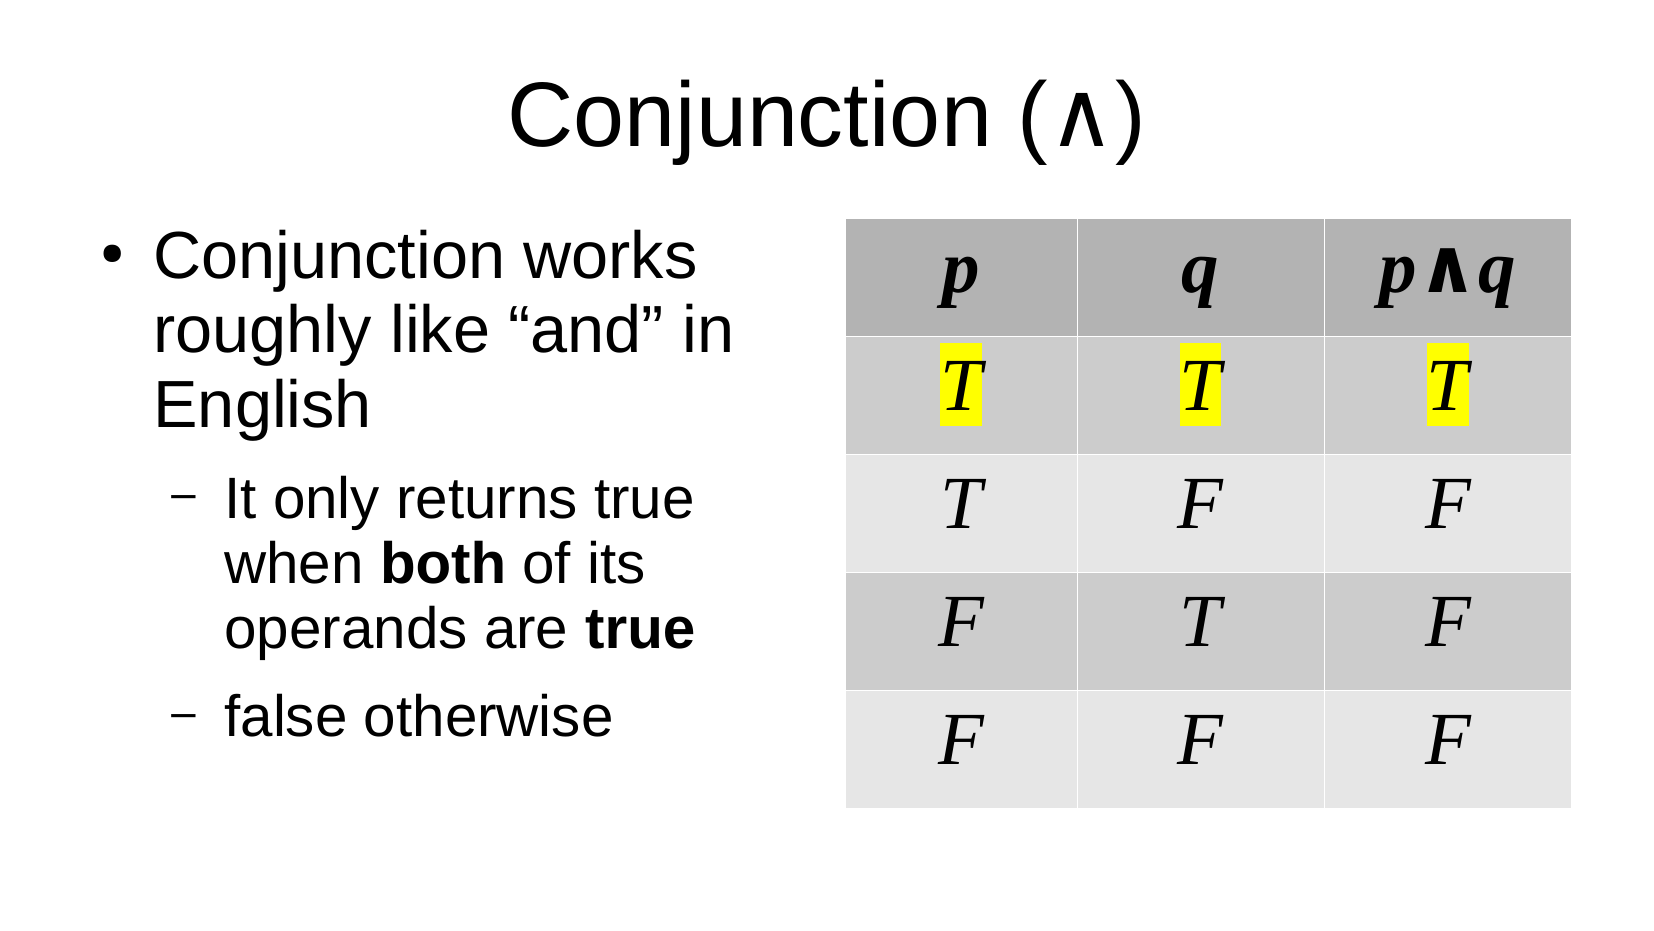

# Conjunction (∧)
Conjunction works roughly like “and” in English
It only returns true when both of its operands are true
false otherwise
| p | q | p∧q |
| --- | --- | --- |
| T | T | T |
| T | F | F |
| F | T | F |
| F | F | F |